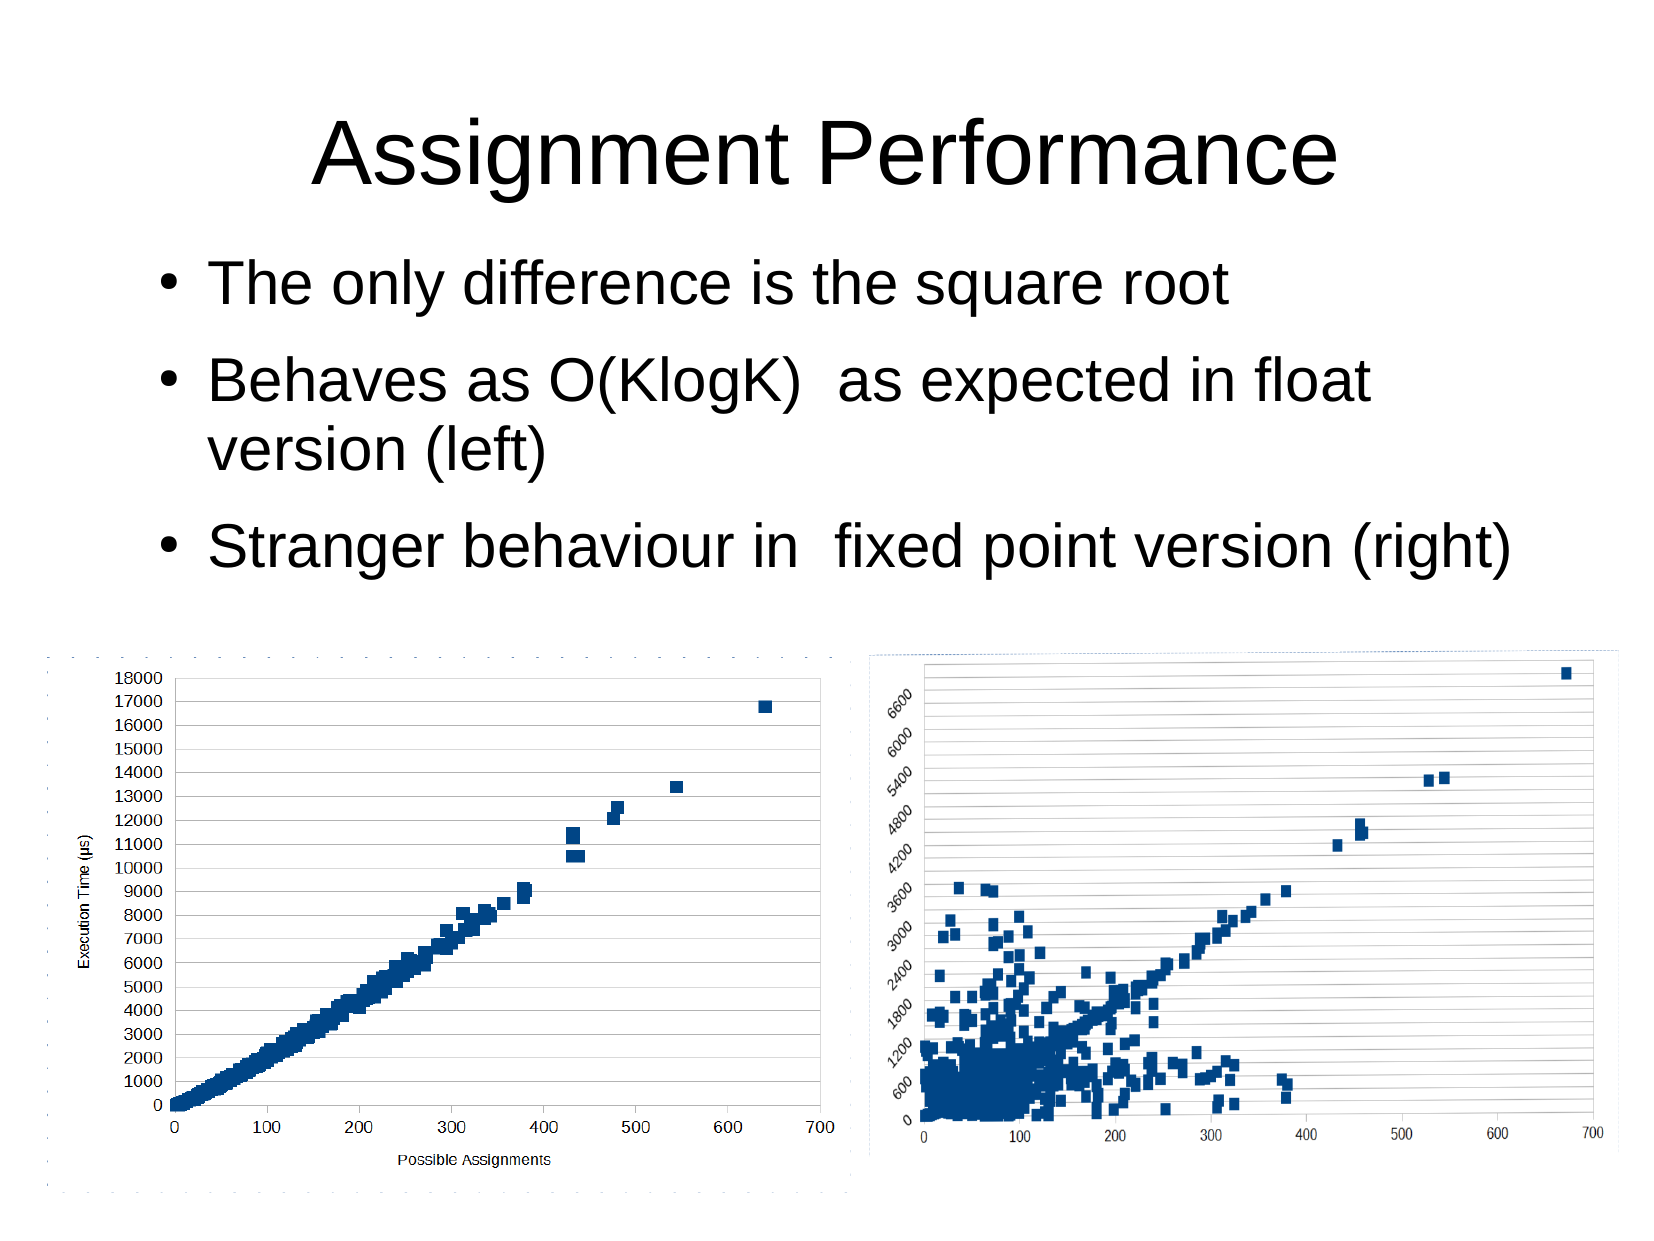

# Assignment Performance
The only difference is the square root
Behaves as O(KlogK) as expected in float version (left)
Stranger behaviour in fixed point version (right)